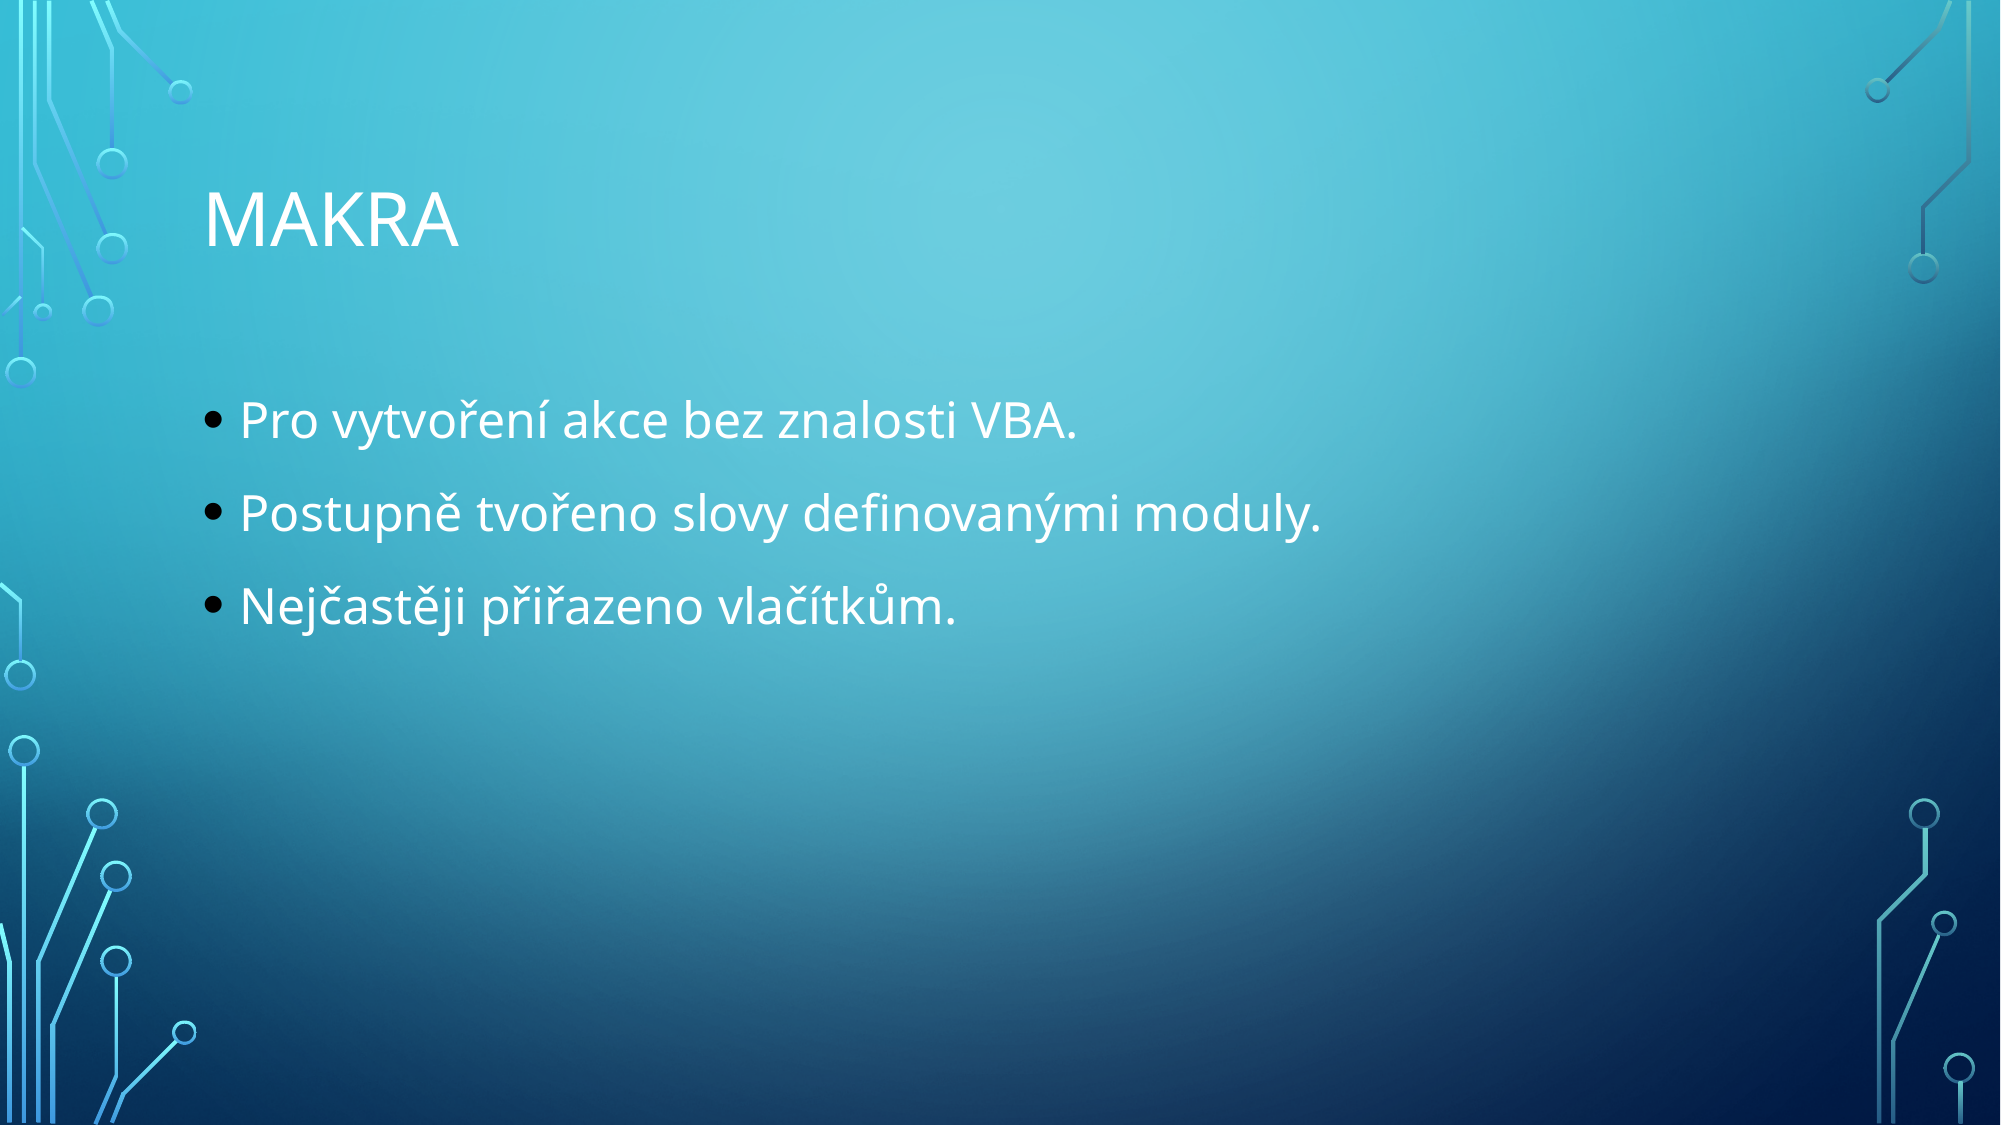

# Makra
Pro vytvoření akce bez znalosti VBA.
Postupně tvořeno slovy definovanými moduly.
Nejčastěji přiřazeno vlačítkům.